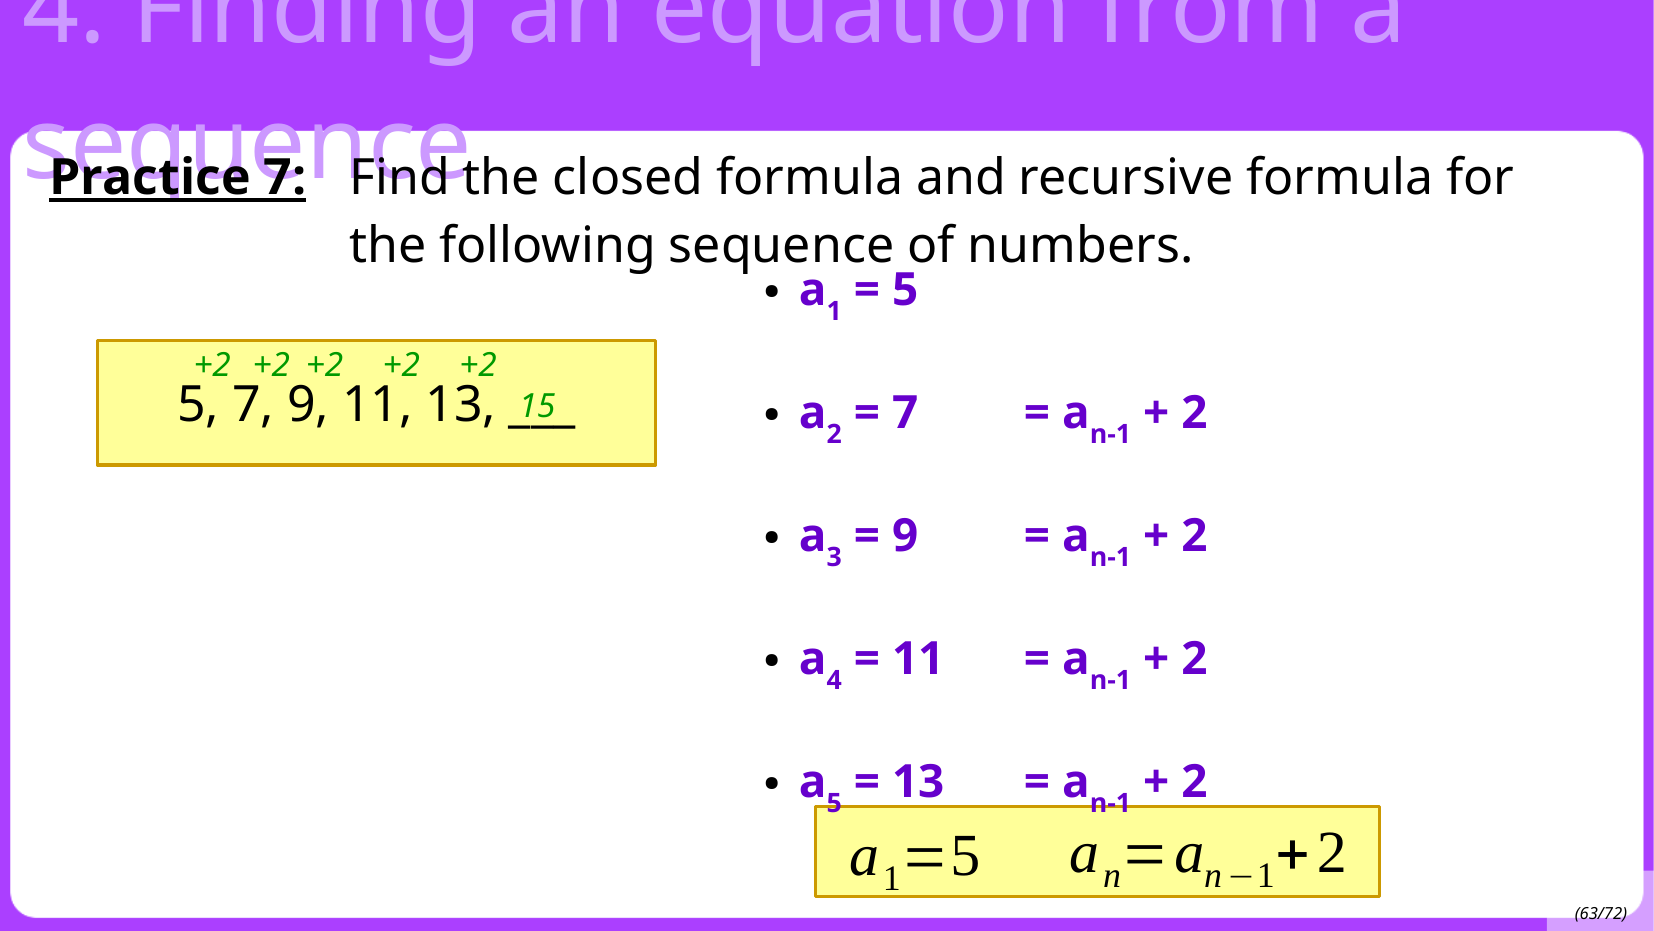

# 4. Finding an equation from a sequence
Practice 7: 	Find the closed formula and recursive formula for
				the following sequence of numbers.
a1 = 5
a2 = 7		= an-1 + 2
a3 = 9		= an-1 + 2
a4 = 11		= an-1 + 2
a5 = 13		= an-1 + 2
+2
+2
+2
+2
+2
5, 7, 9, 11, 13, ___
15